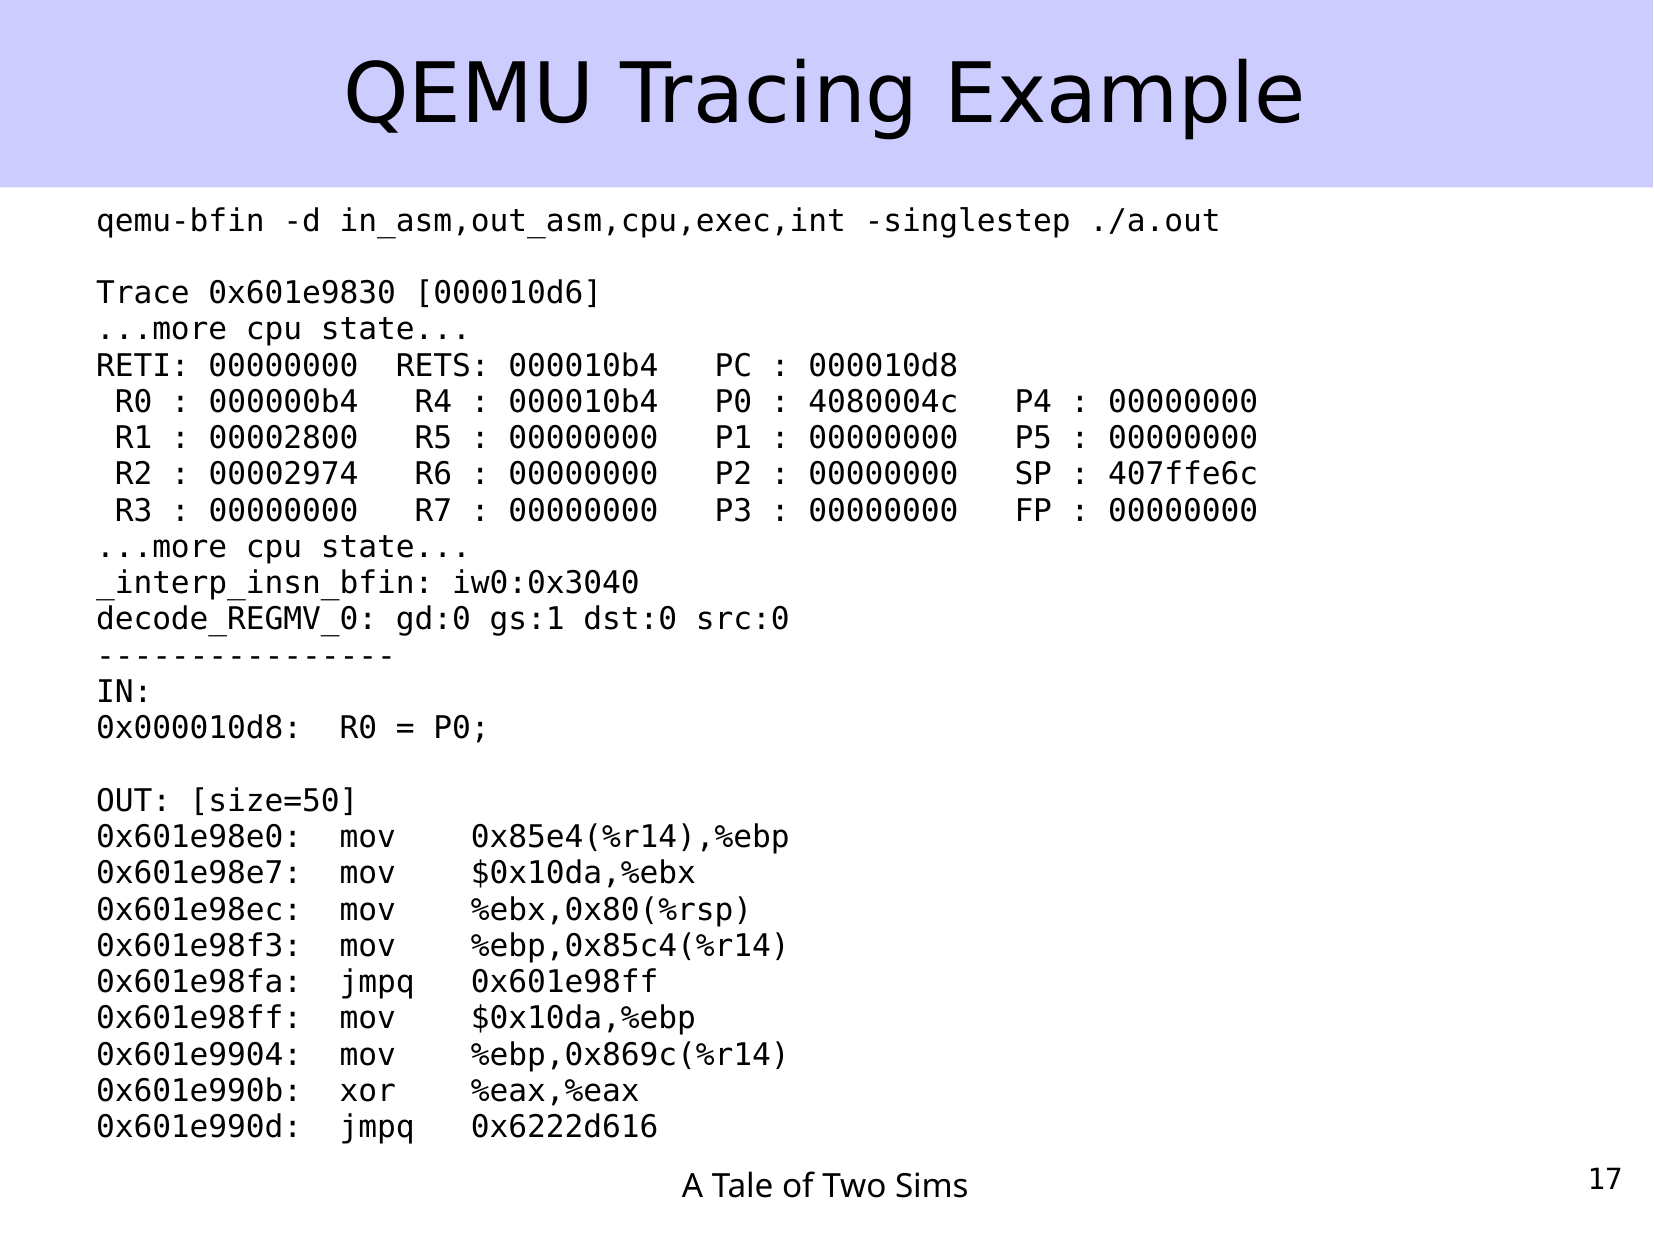

# QEMU Tracing Example
qemu-bfin -d in_asm,out_asm,cpu,exec,int -singlestep ./a.out
Trace 0x601e9830 [000010d6]
...more cpu state...
RETI: 00000000 RETS: 000010b4 PC : 000010d8
 R0 : 000000b4 R4 : 000010b4 P0 : 4080004c P4 : 00000000
 R1 : 00002800 R5 : 00000000 P1 : 00000000 P5 : 00000000
 R2 : 00002974 R6 : 00000000 P2 : 00000000 SP : 407ffe6c
 R3 : 00000000 R7 : 00000000 P3 : 00000000 FP : 00000000
...more cpu state...
_interp_insn_bfin: iw0:0x3040
decode_REGMV_0: gd:0 gs:1 dst:0 src:0
----------------
IN:
0x000010d8: R0 = P0;
OUT: [size=50]
0x601e98e0: mov 0x85e4(%r14),%ebp
0x601e98e7: mov $0x10da,%ebx
0x601e98ec: mov %ebx,0x80(%rsp)
0x601e98f3: mov %ebp,0x85c4(%r14)
0x601e98fa: jmpq 0x601e98ff
0x601e98ff: mov $0x10da,%ebp
0x601e9904: mov %ebp,0x869c(%r14)
0x601e990b: xor %eax,%eax
0x601e990d: jmpq 0x6222d616
17